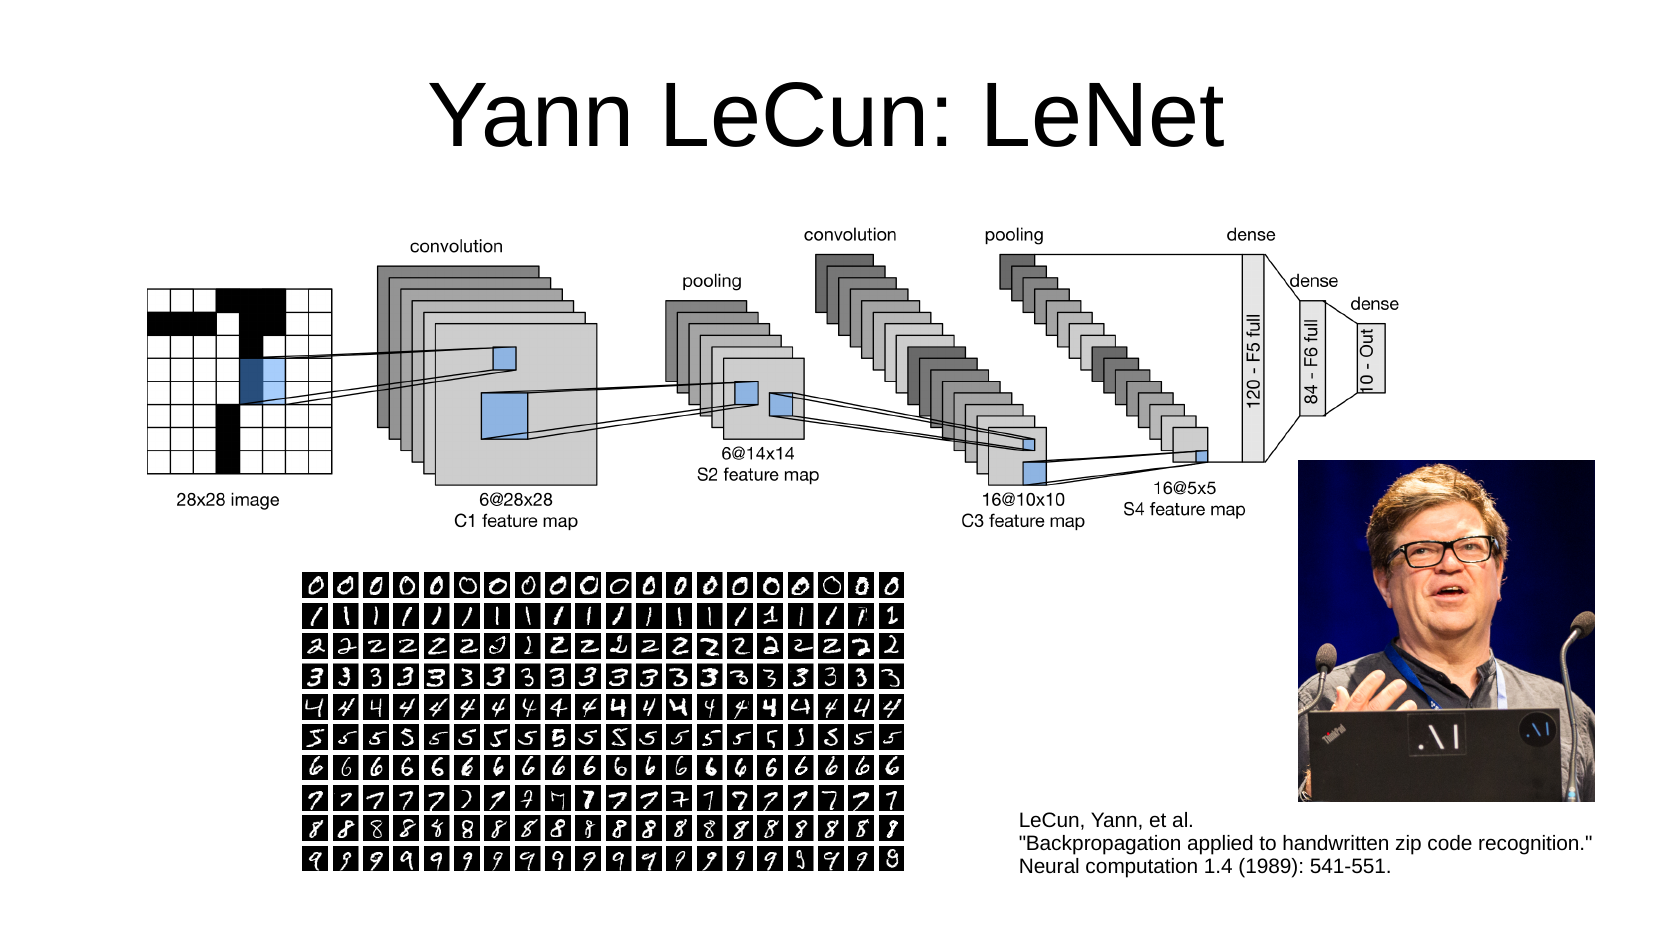

# Yann LeCun: LeNet
LeCun, Yann, et al.
"Backpropagation applied to handwritten zip code recognition." 
Neural computation 1.4 (1989): 541-551.